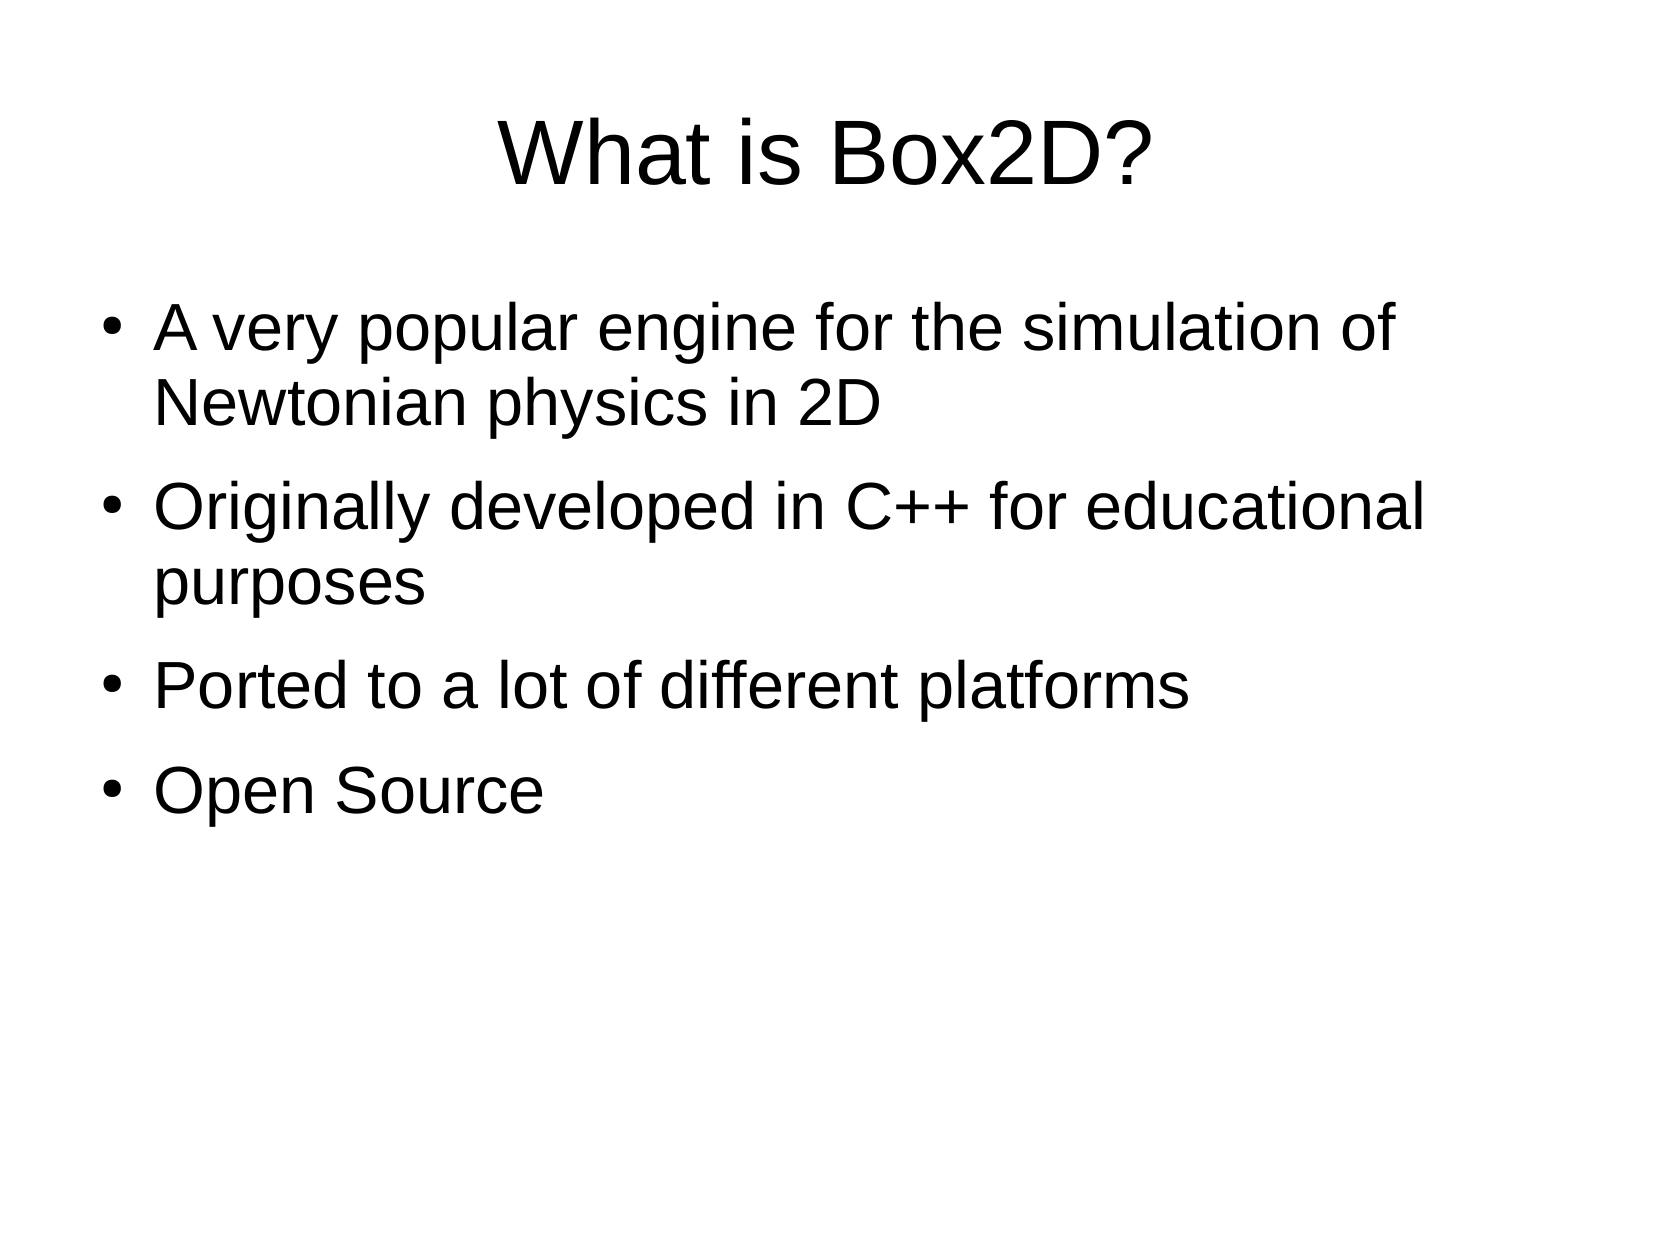

# What is Box2D?
A very popular engine for the simulation of Newtonian physics in 2D
Originally developed in C++ for educational purposes
Ported to a lot of different platforms
Open Source